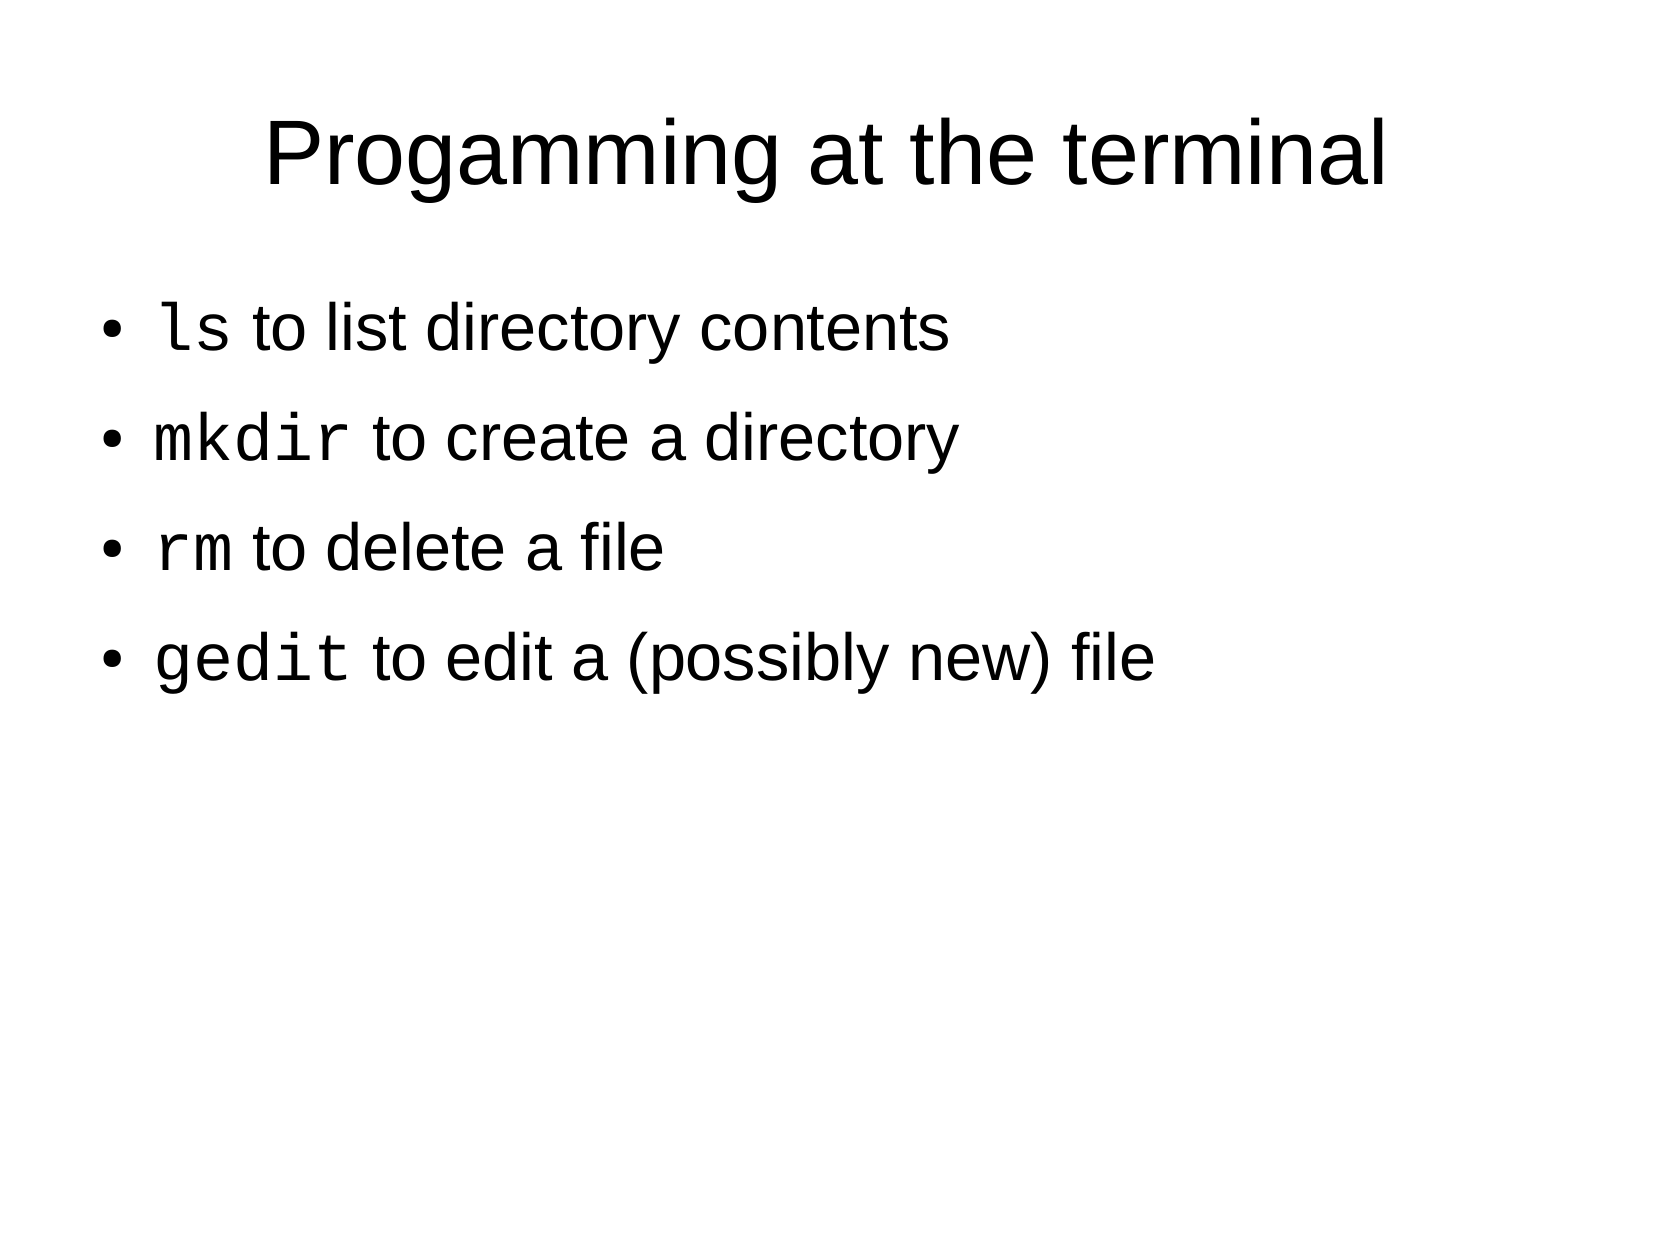

# Progamming at the terminal
ls to list directory contents
mkdir to create a directory
rm to delete a file
gedit to edit a (possibly new) file